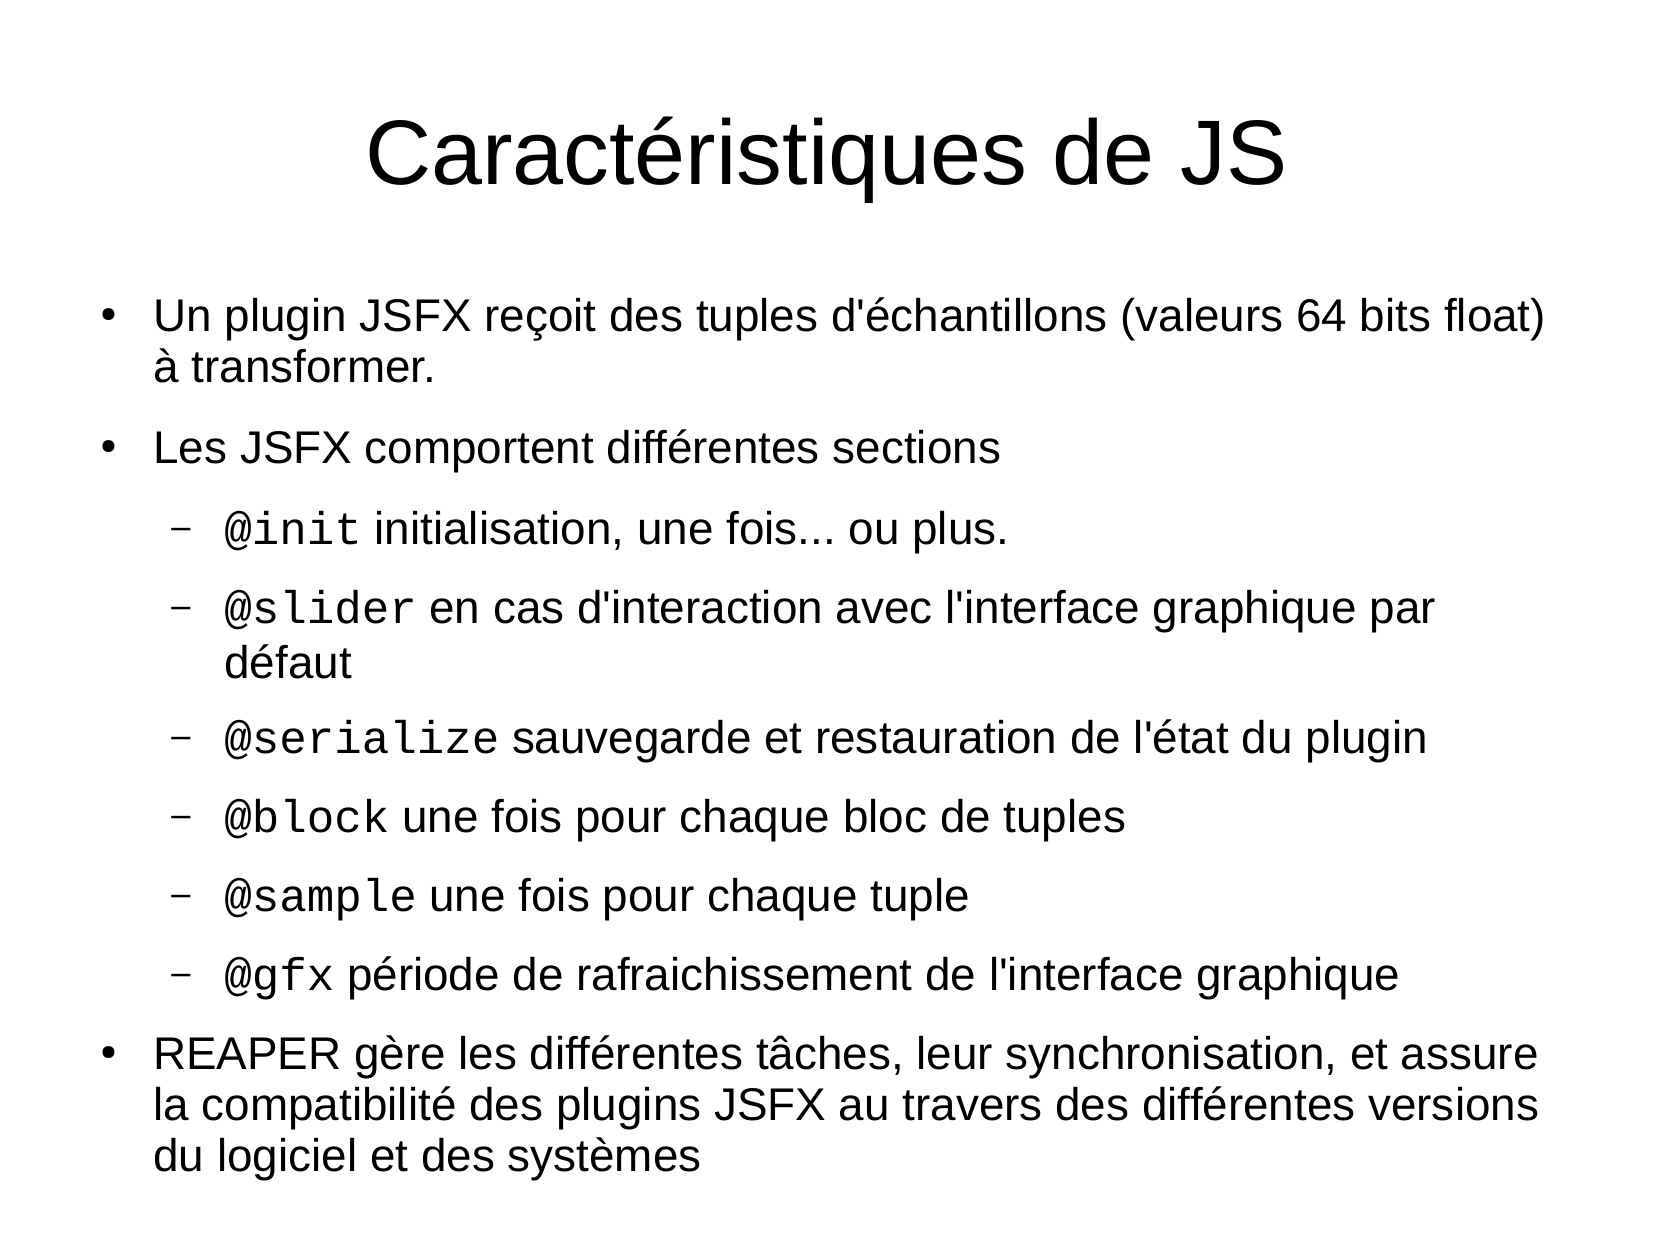

# Caractéristiques de JS
Un plugin JSFX reçoit des tuples d'échantillons (valeurs 64 bits float) à transformer.
Les JSFX comportent différentes sections
@init initialisation, une fois... ou plus.
@slider en cas d'interaction avec l'interface graphique par défaut
@serialize sauvegarde et restauration de l'état du plugin
@block une fois pour chaque bloc de tuples
@sample une fois pour chaque tuple
@gfx période de rafraichissement de l'interface graphique
REAPER gère les différentes tâches, leur synchronisation, et assure la compatibilité des plugins JSFX au travers des différentes versions du logiciel et des systèmes